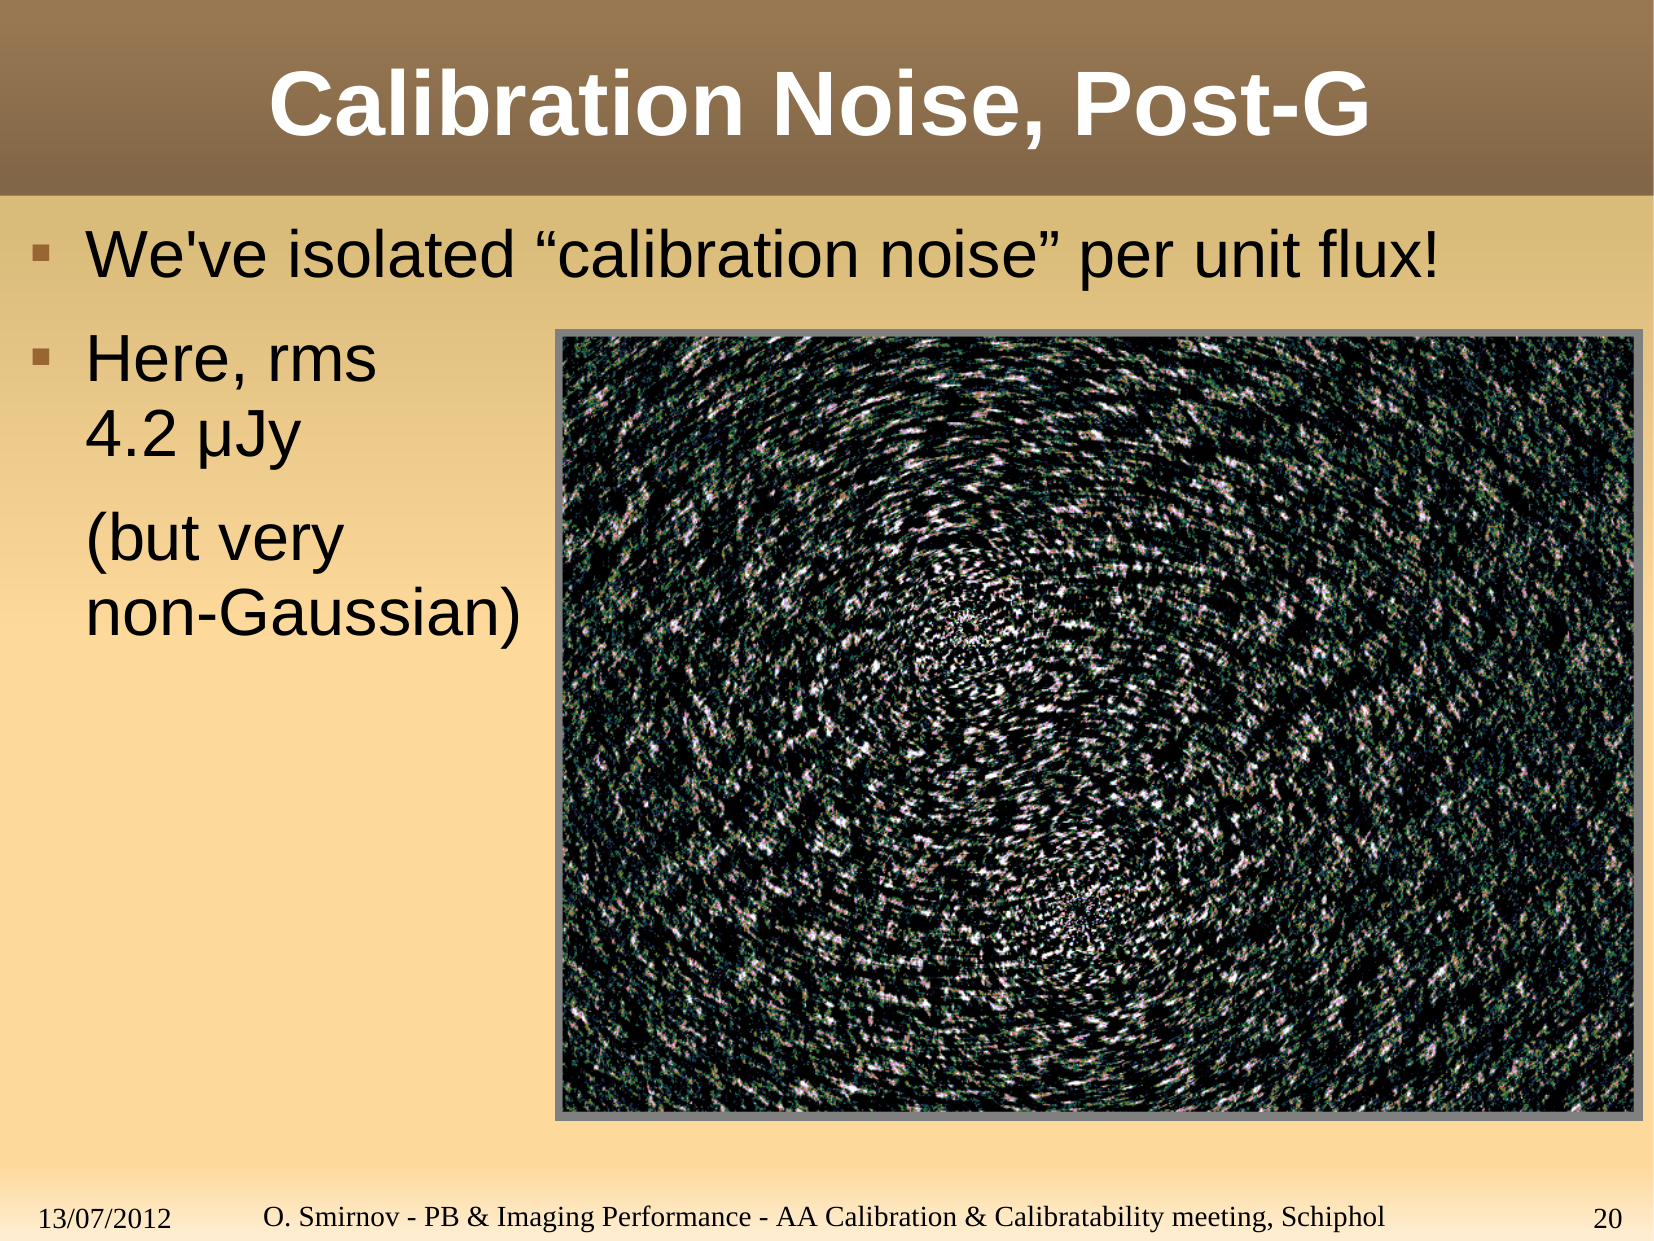

# Calibration Noise, Post-G
We've isolated “calibration noise” per unit flux!
Here, rms
4.2 μJy
(but very
non-Gaussian)
O. Smirnov - PB & Imaging Performance - AA Calibration & Calibratability meeting, Schiphol
13/07/2012
20